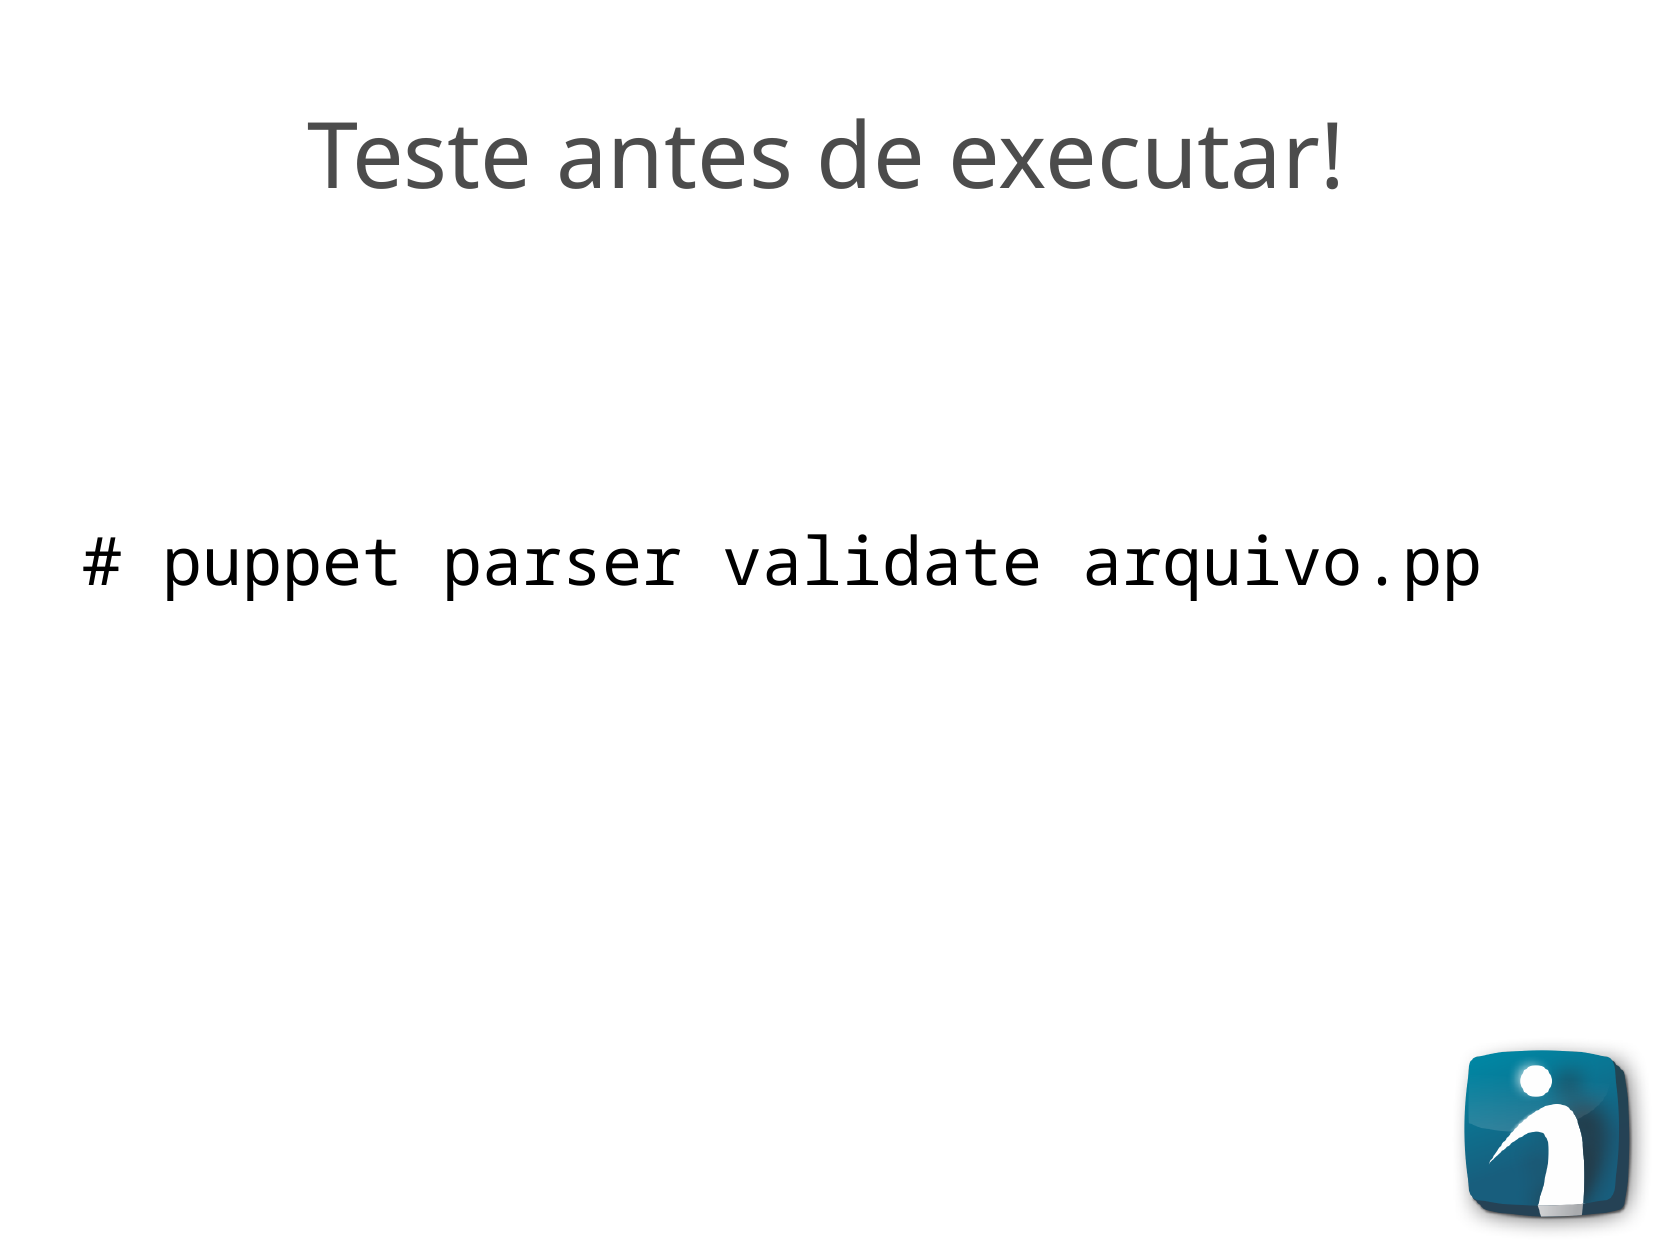

# Teste antes de executar!
# puppet parser validate arquivo.pp